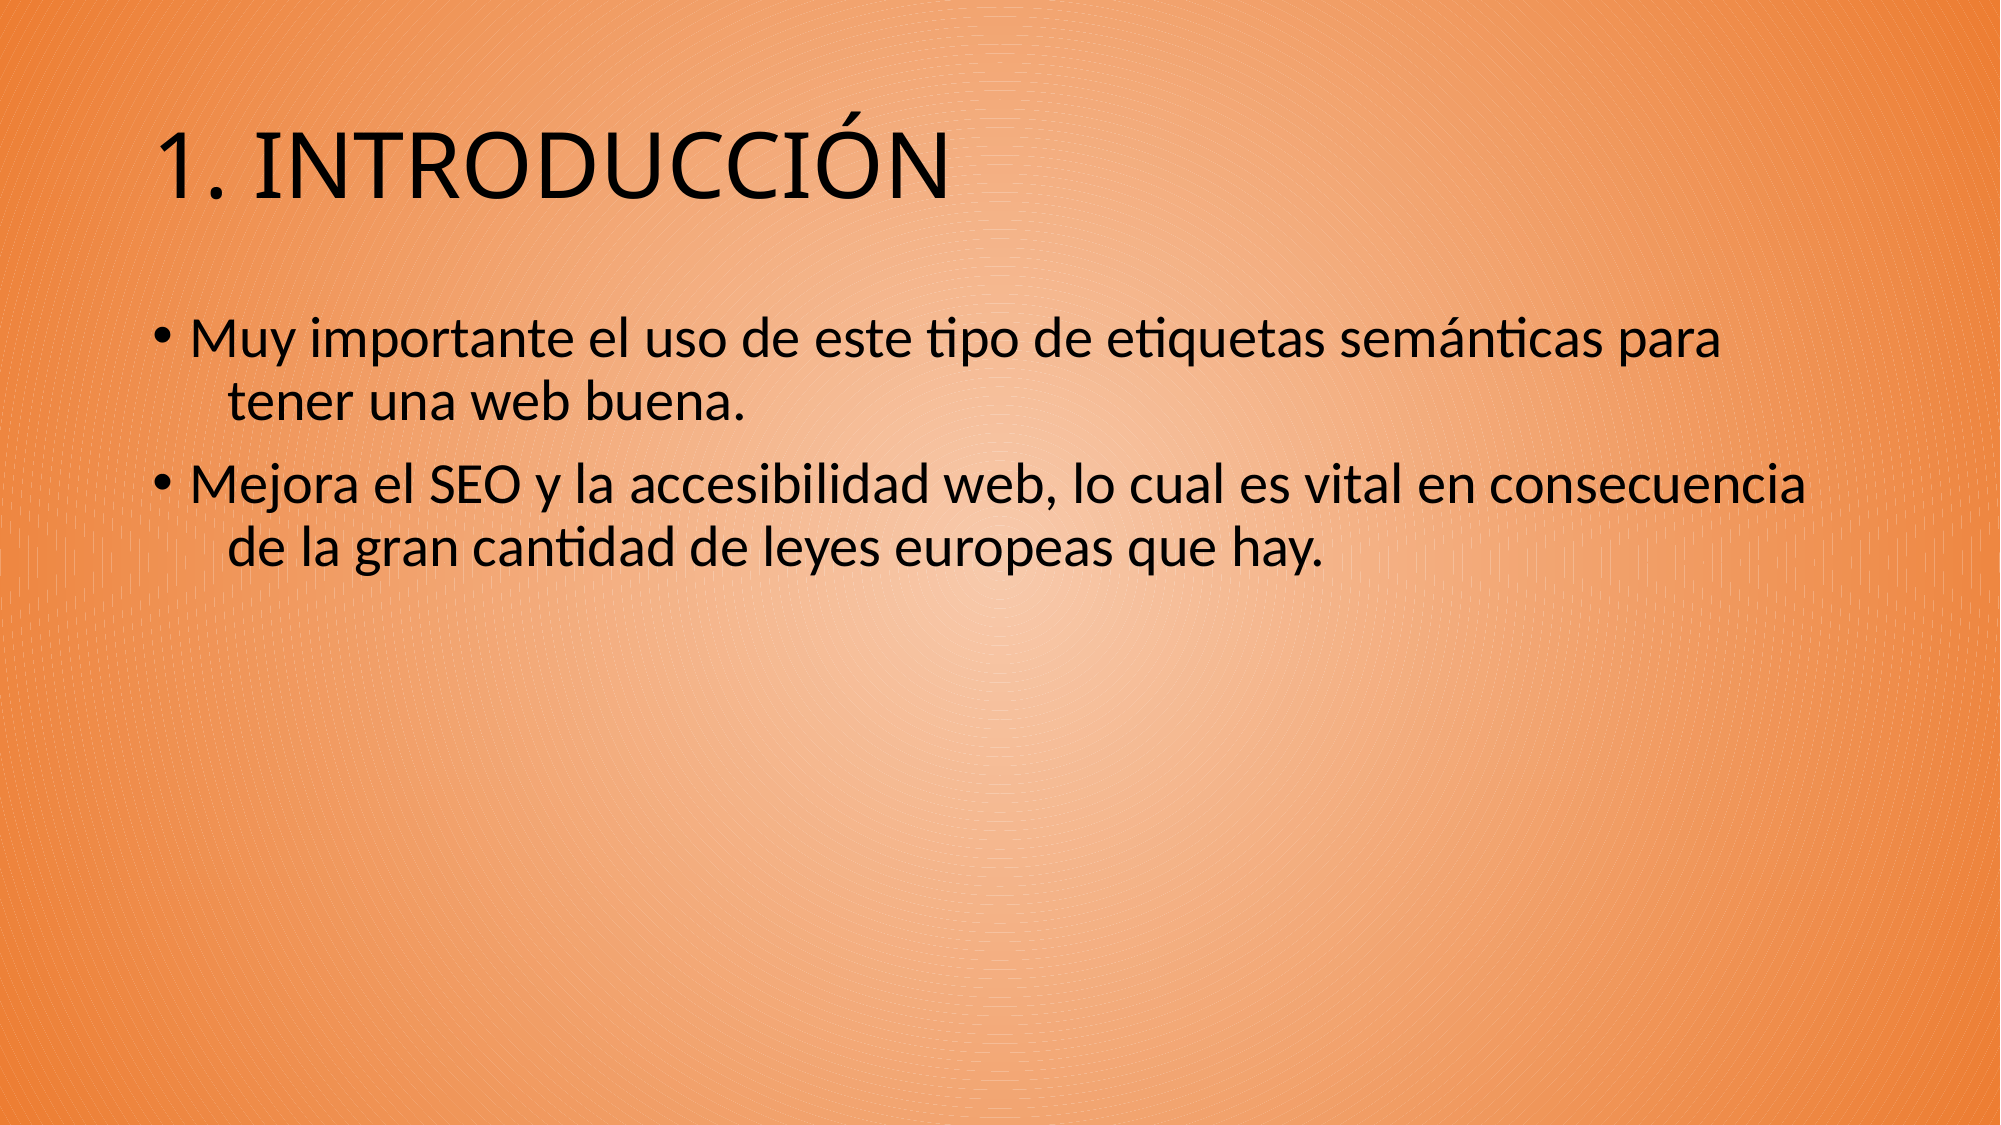

# 1. INTRODUCCIÓN
Muy importante el uso de este tipo de etiquetas semánticas para tener una web buena.
Mejora el SEO y la accesibilidad web, lo cual es vital en consecuencia de la gran cantidad de leyes europeas que hay.